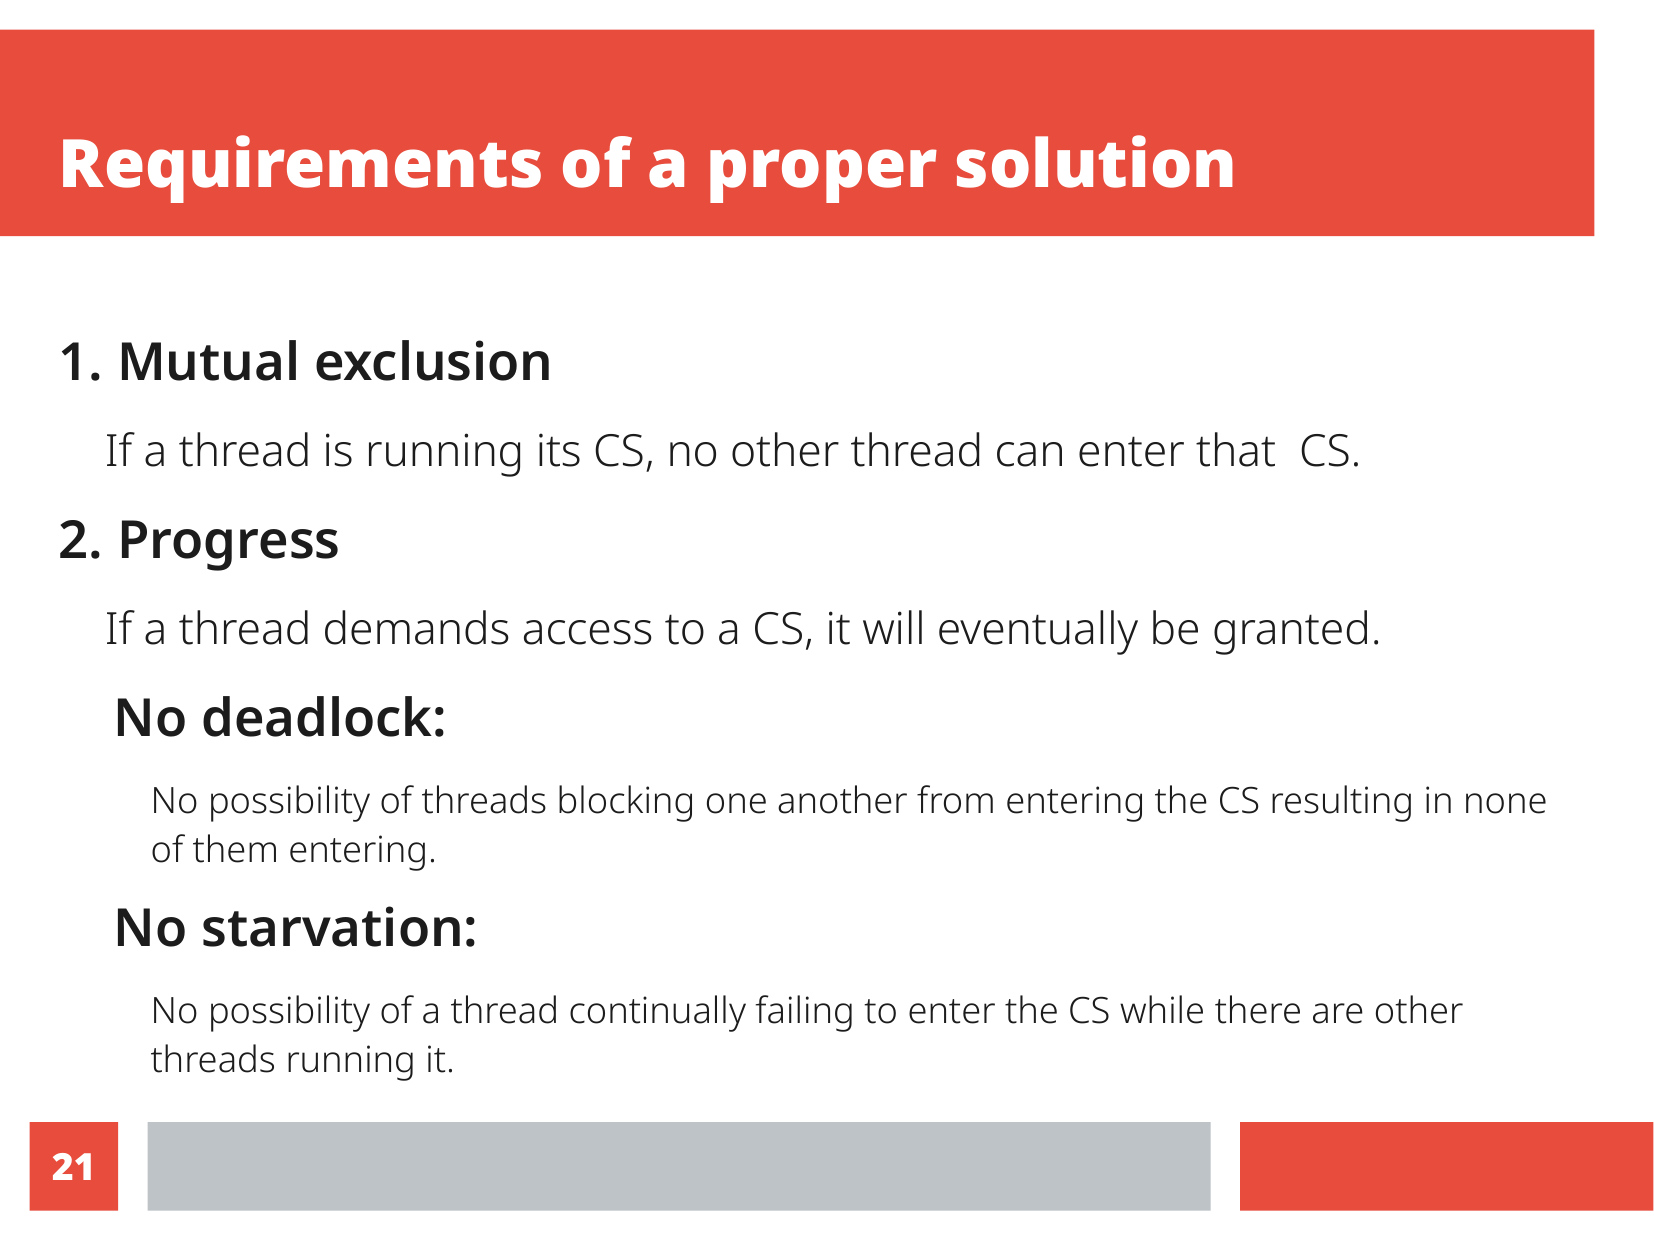

# Requirements of a proper solution
1. Mutual exclusion
If a thread is running its CS, no other thread can enter that CS.
2. Progress
If a thread demands access to a CS, it will eventually be granted.
 No deadlock:
No possibility of threads blocking one another from entering the CS resulting in none of them entering.
 No starvation:
No possibility of a thread continually failing to enter the CS while there are other threads running it.
21